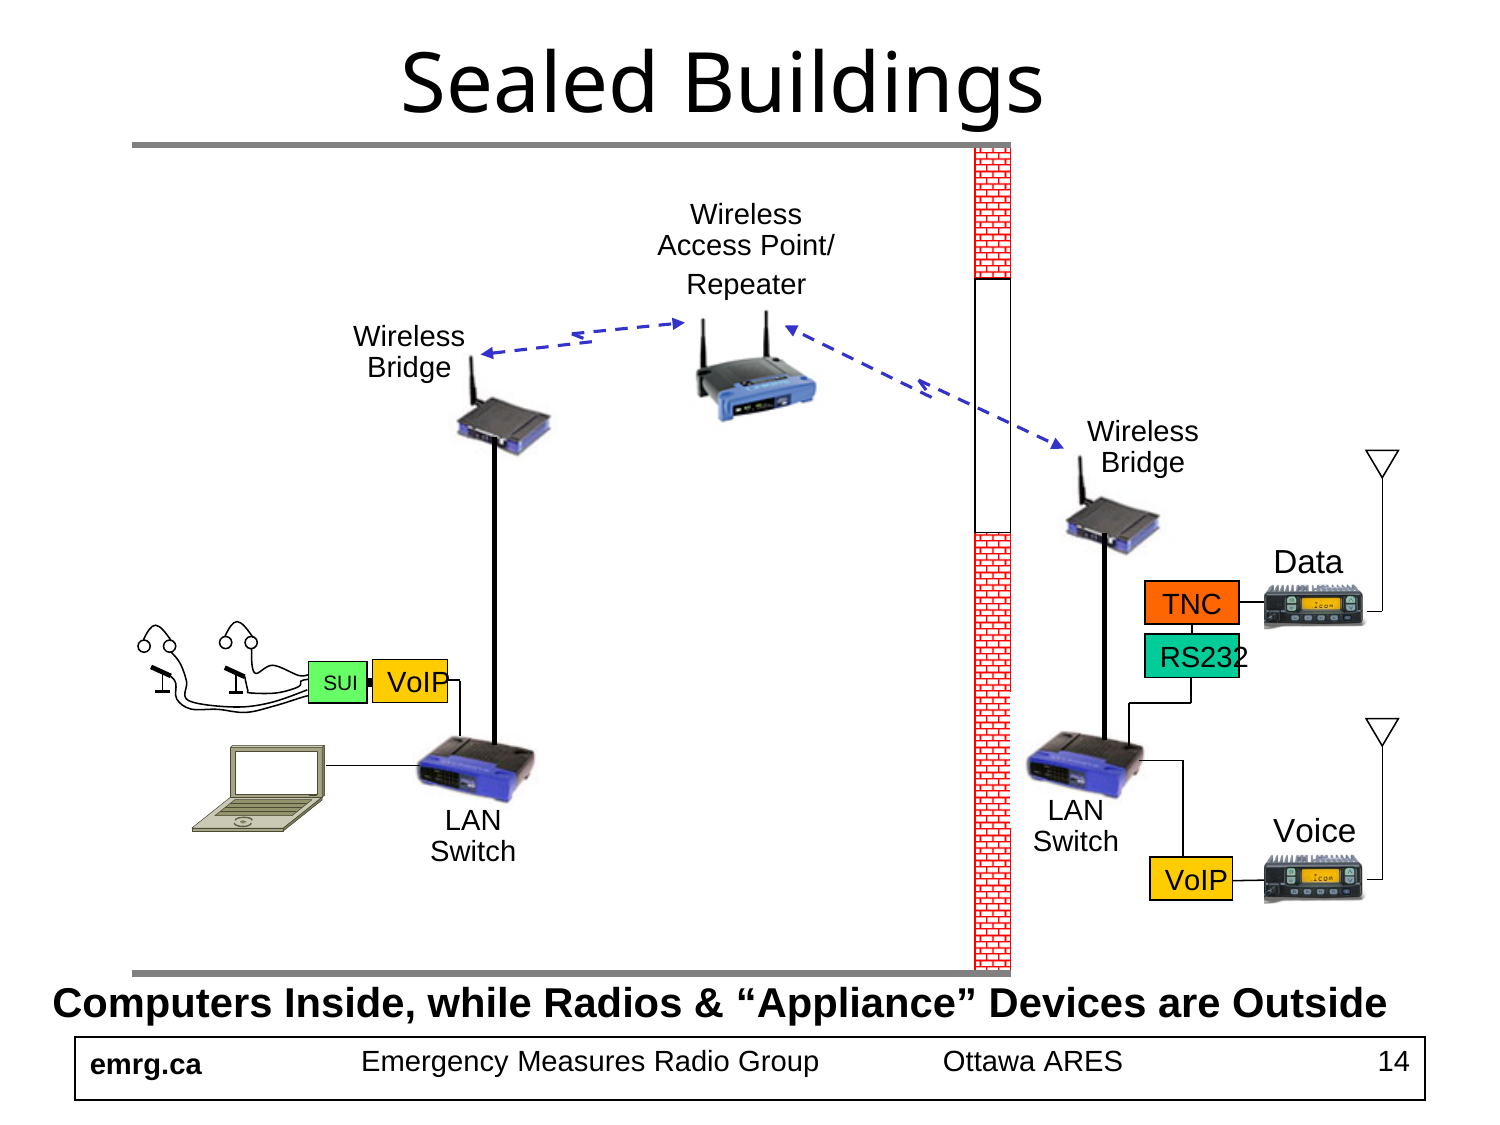

Sealed Buildings
Wireless Access Point/
Repeater
Wireless Bridge
Wireless Bridge
LAN Switch
Data
TNC
LAN Switch
SUI
RS232
VoIP
Voice
VoIP
Computers Inside, while Radios & “Appliance” Devices are Outside
Emergency Measures Radio Group Ottawa ARES
14